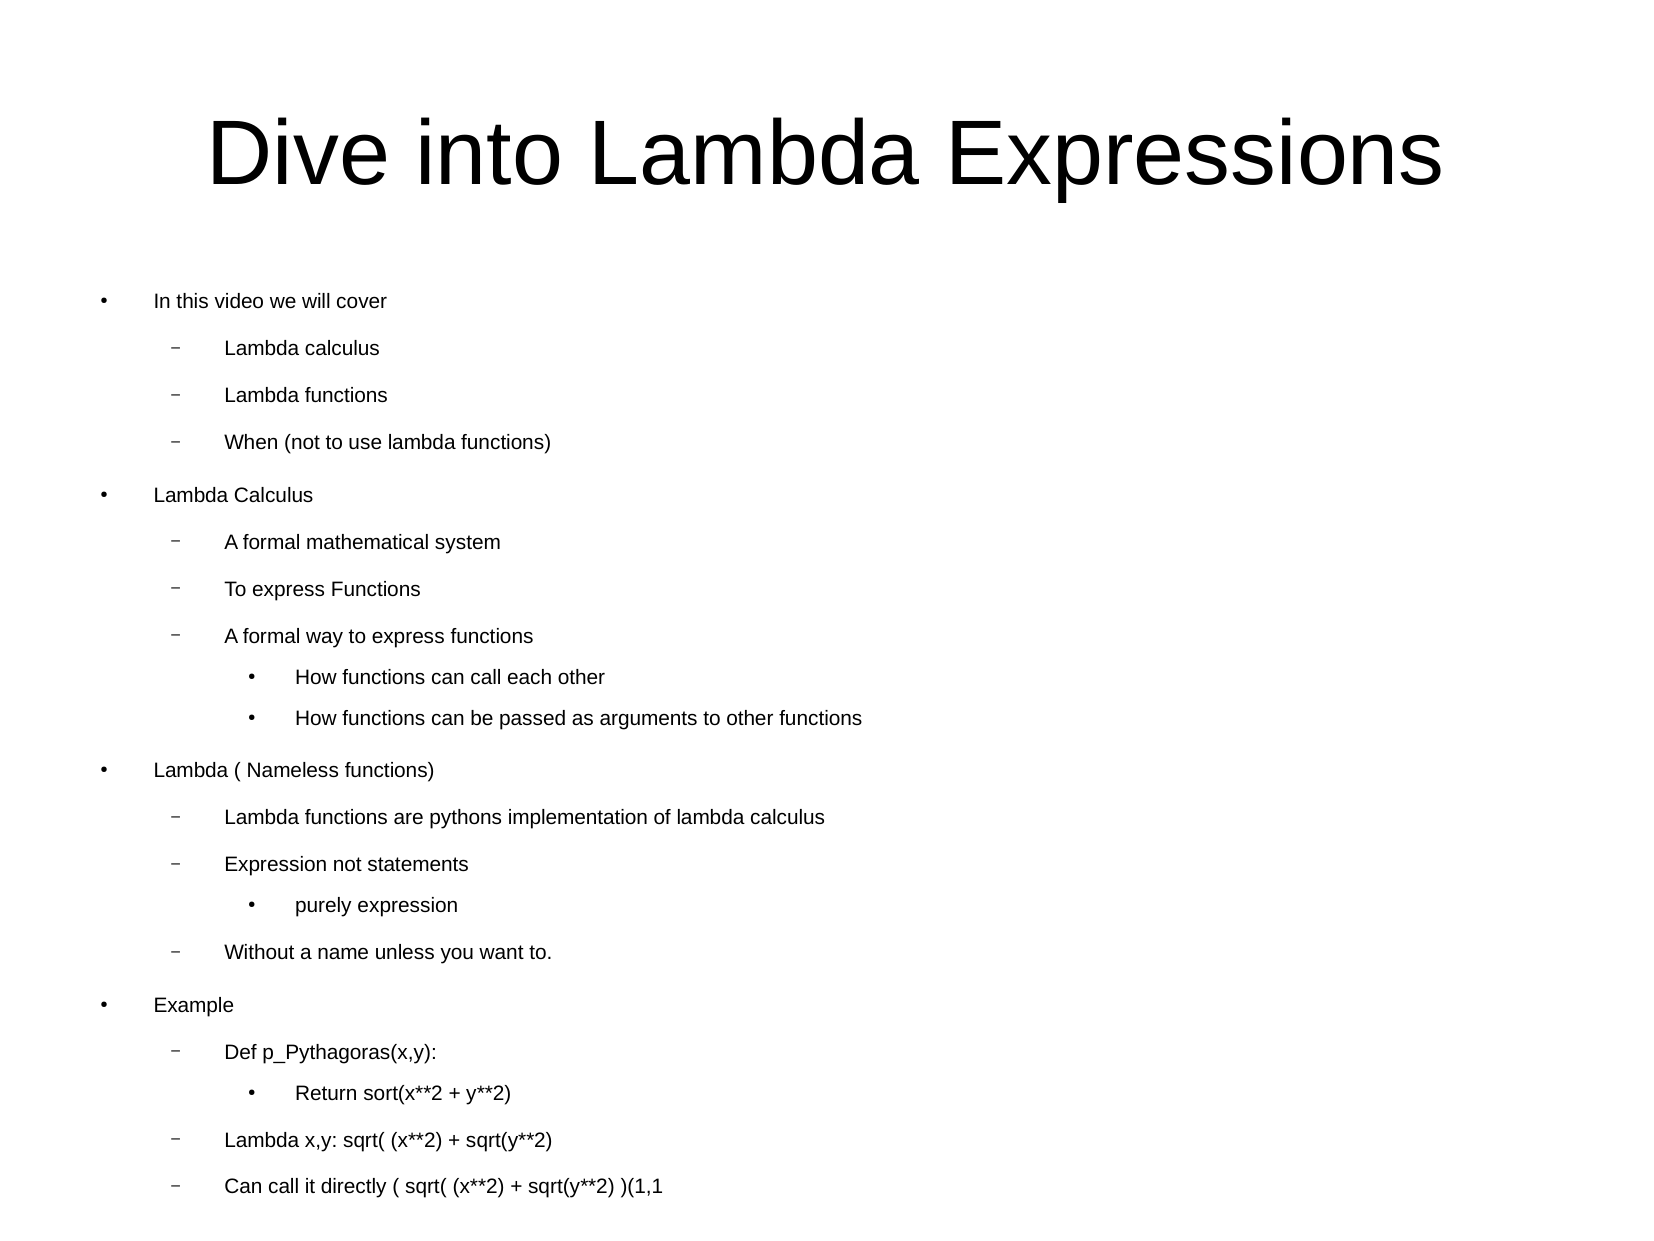

# Dive into Lambda Expressions
In this video we will cover
Lambda calculus
Lambda functions
When (not to use lambda functions)
Lambda Calculus
A formal mathematical system
To express Functions
A formal way to express functions
How functions can call each other
How functions can be passed as arguments to other functions
Lambda ( Nameless functions)
Lambda functions are pythons implementation of lambda calculus
Expression not statements
purely expression
Without a name unless you want to.
Example
Def p_Pythagoras(x,y):
Return sort(x**2 + y**2)
Lambda x,y: sqrt( (x**2) + sqrt(y**2)
Can call it directly ( sqrt( (x**2) + sqrt(y**2) )(1,1